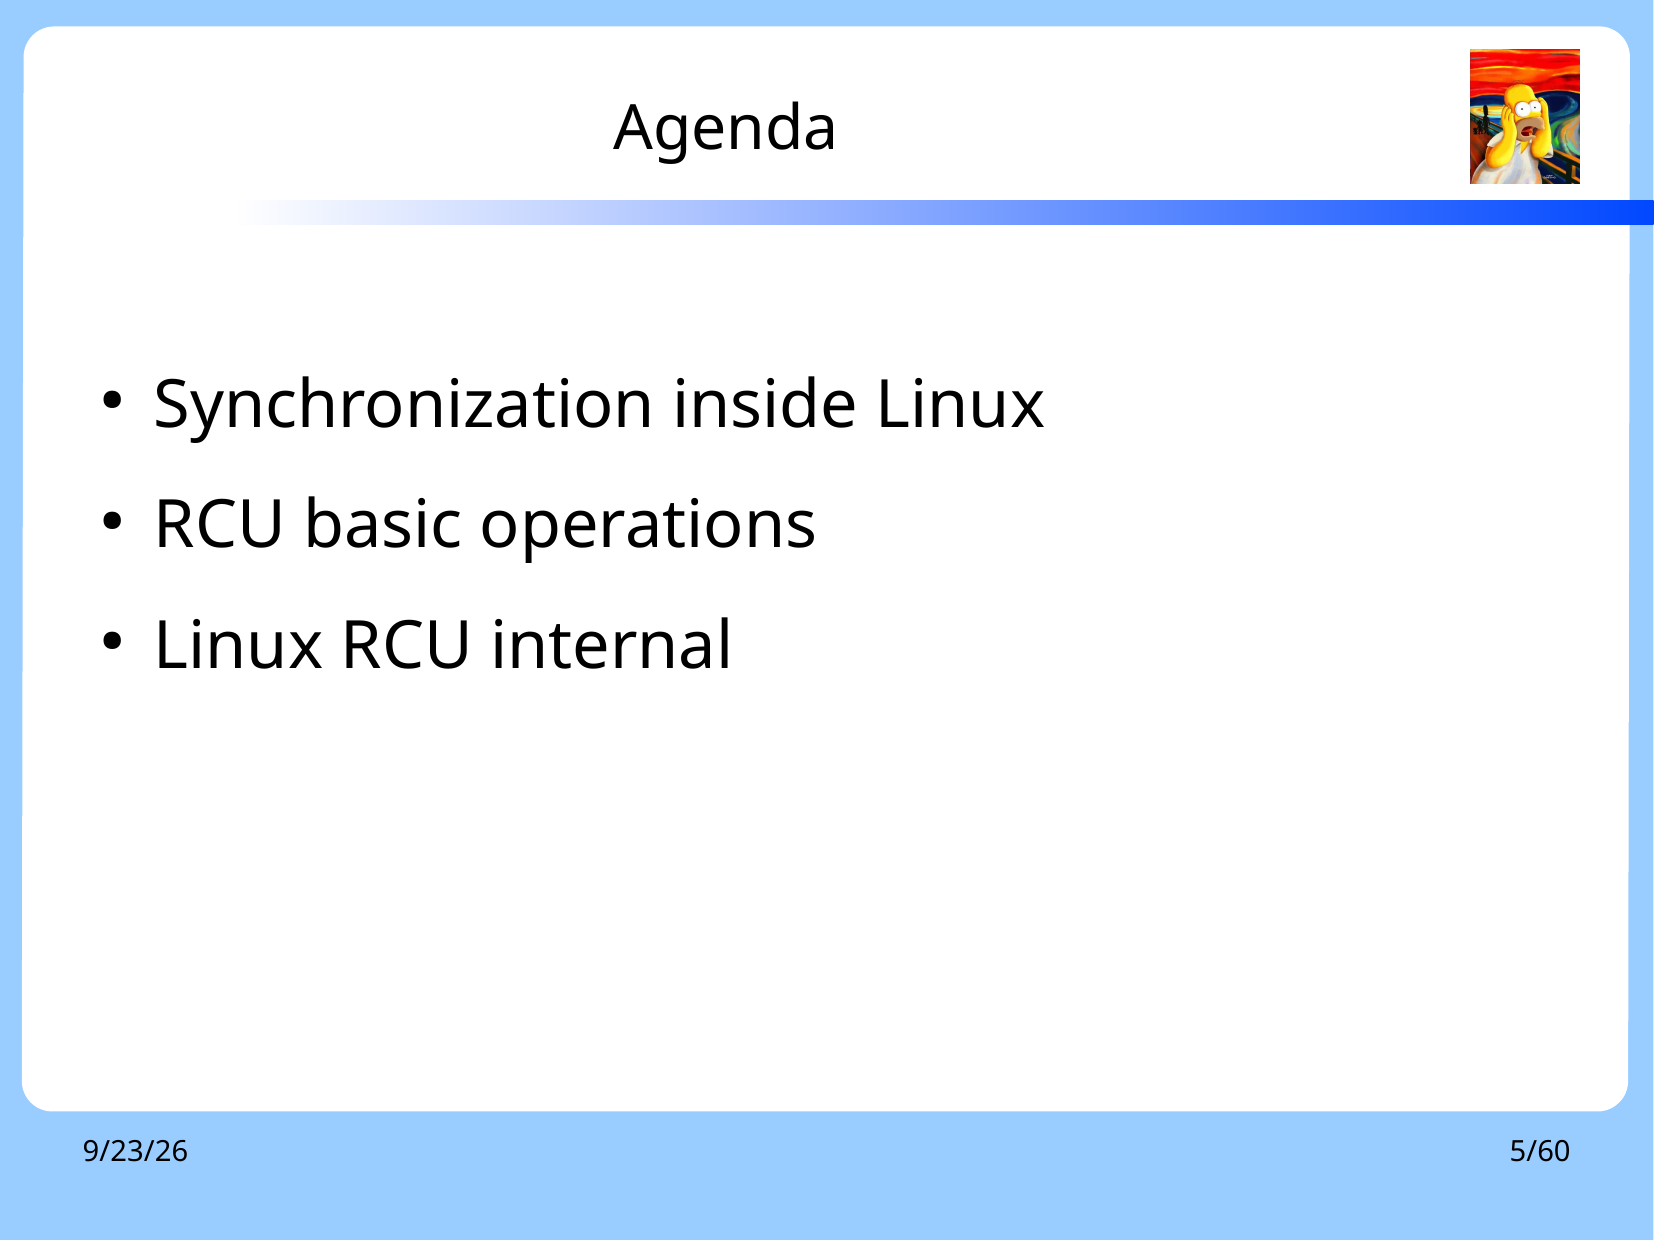

# Agenda
Synchronization inside Linux
RCU basic operations
Linux RCU internal
5